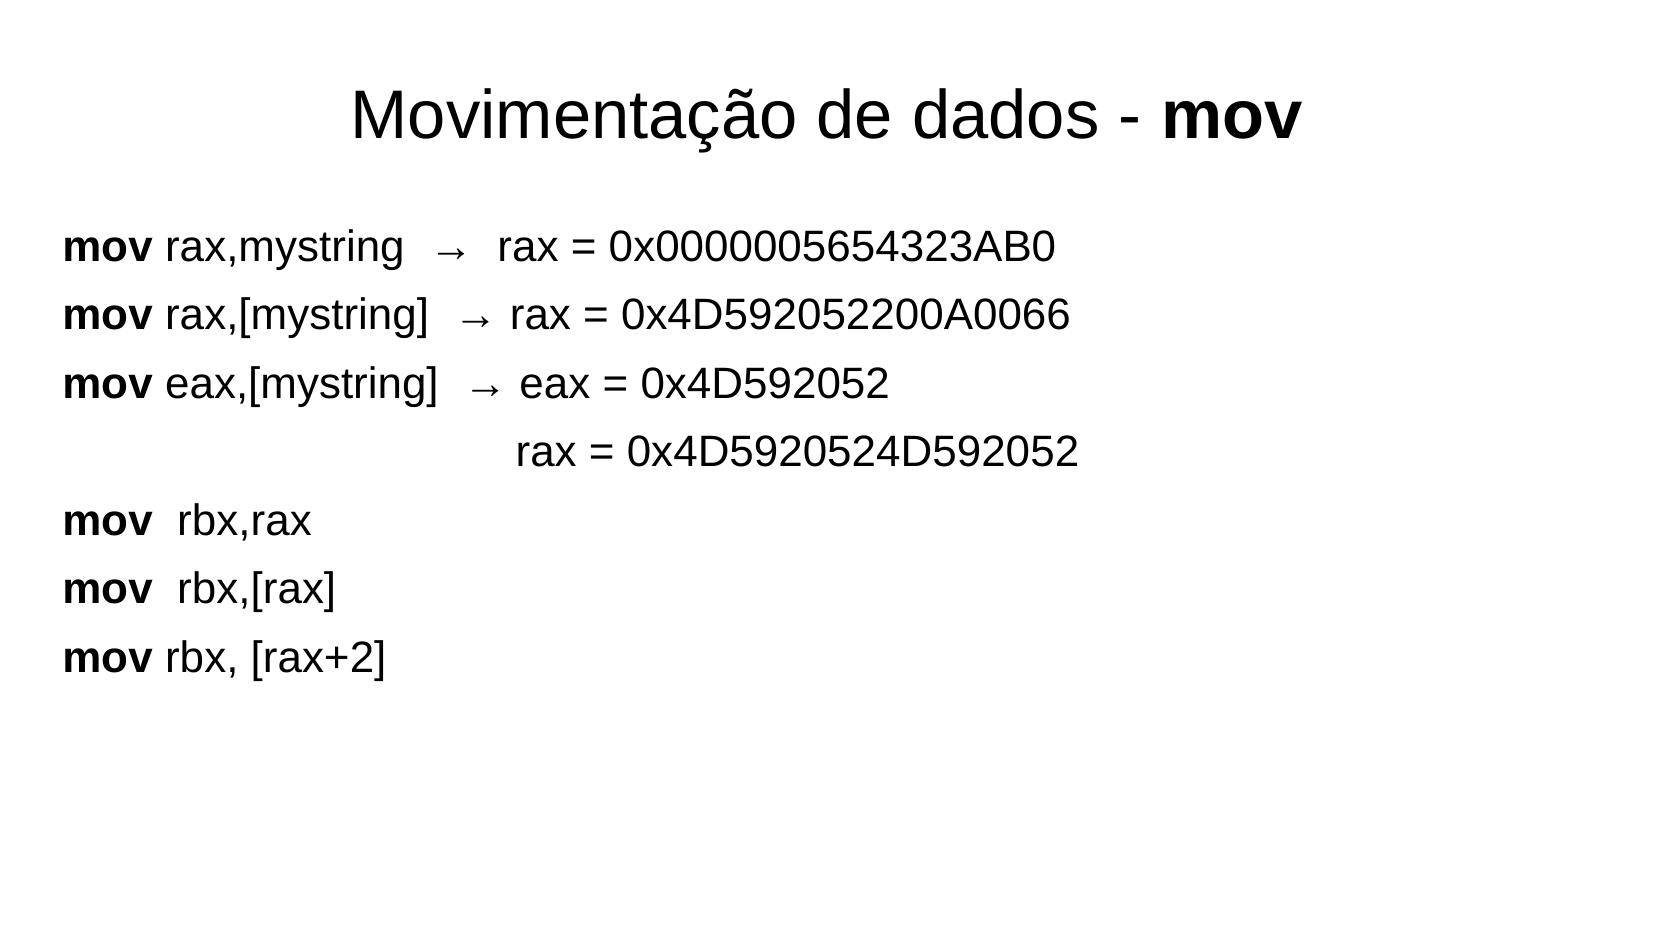

# Movimentação de dados - mov
mov rax,mystring → rax = 0x0000005654323AB0
mov rax,[mystring] → rax = 0x4D592052200A0066
mov eax,[mystring] → eax = 0x4D592052
 rax = 0x4D5920524D592052
mov rbx,rax
mov rbx,[rax]
mov rbx, [rax+2]